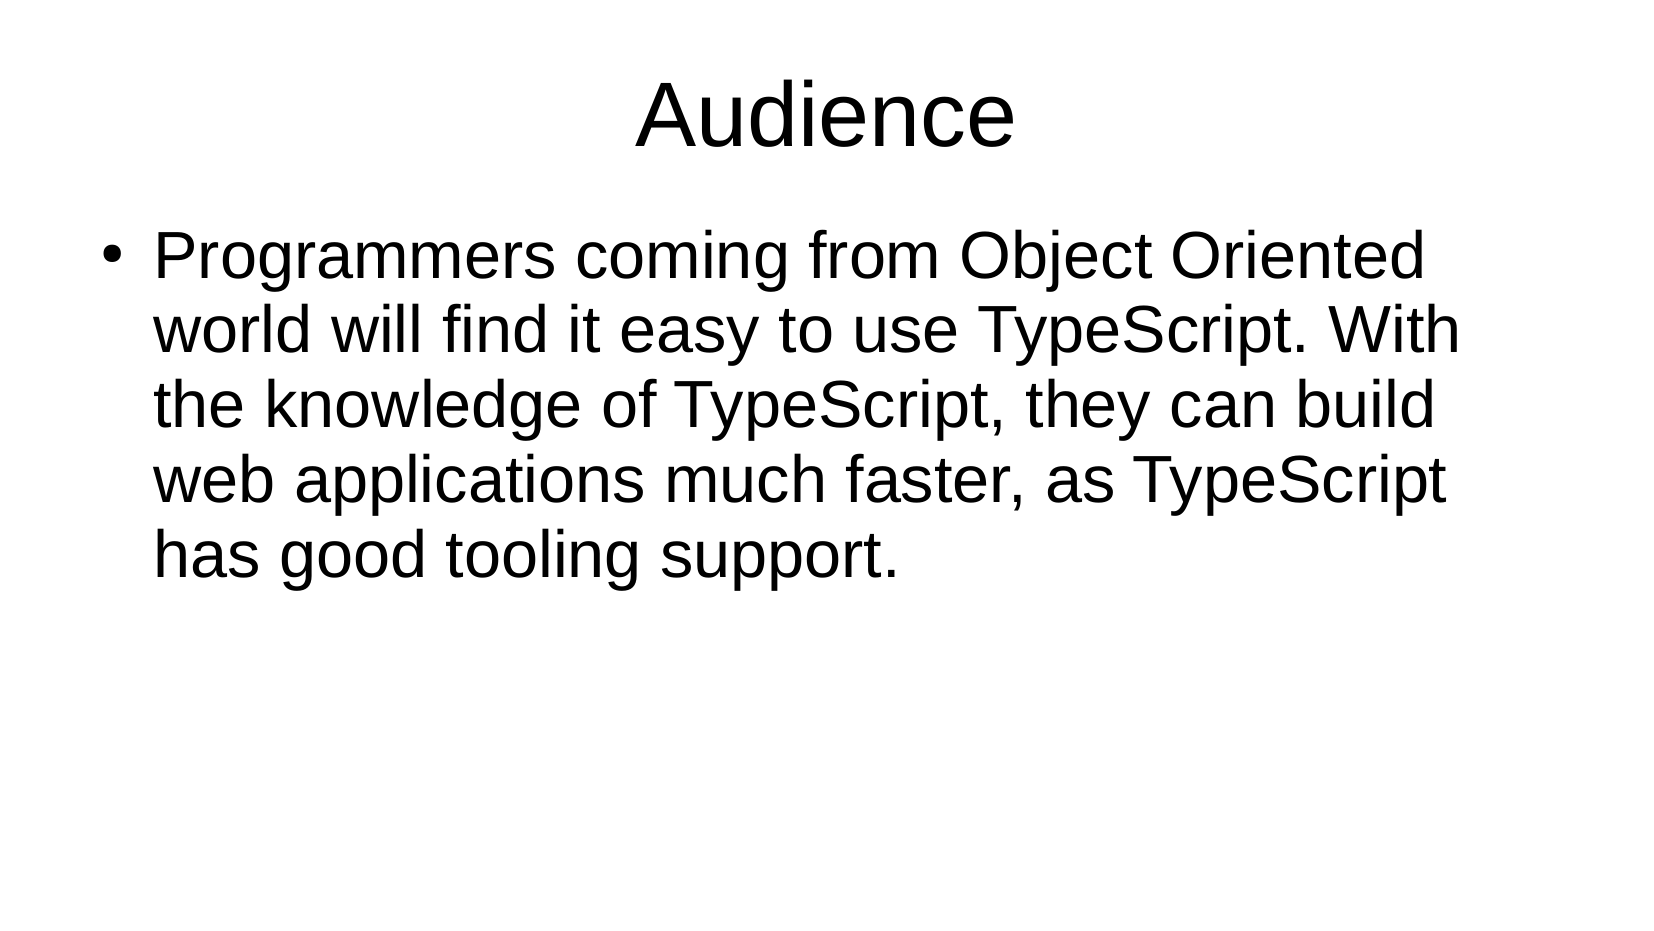

# Audience
Programmers coming from Object Oriented world will find it easy to use TypeScript. With the knowledge of TypeScript, they can build web applications much faster, as TypeScript has good tooling support.